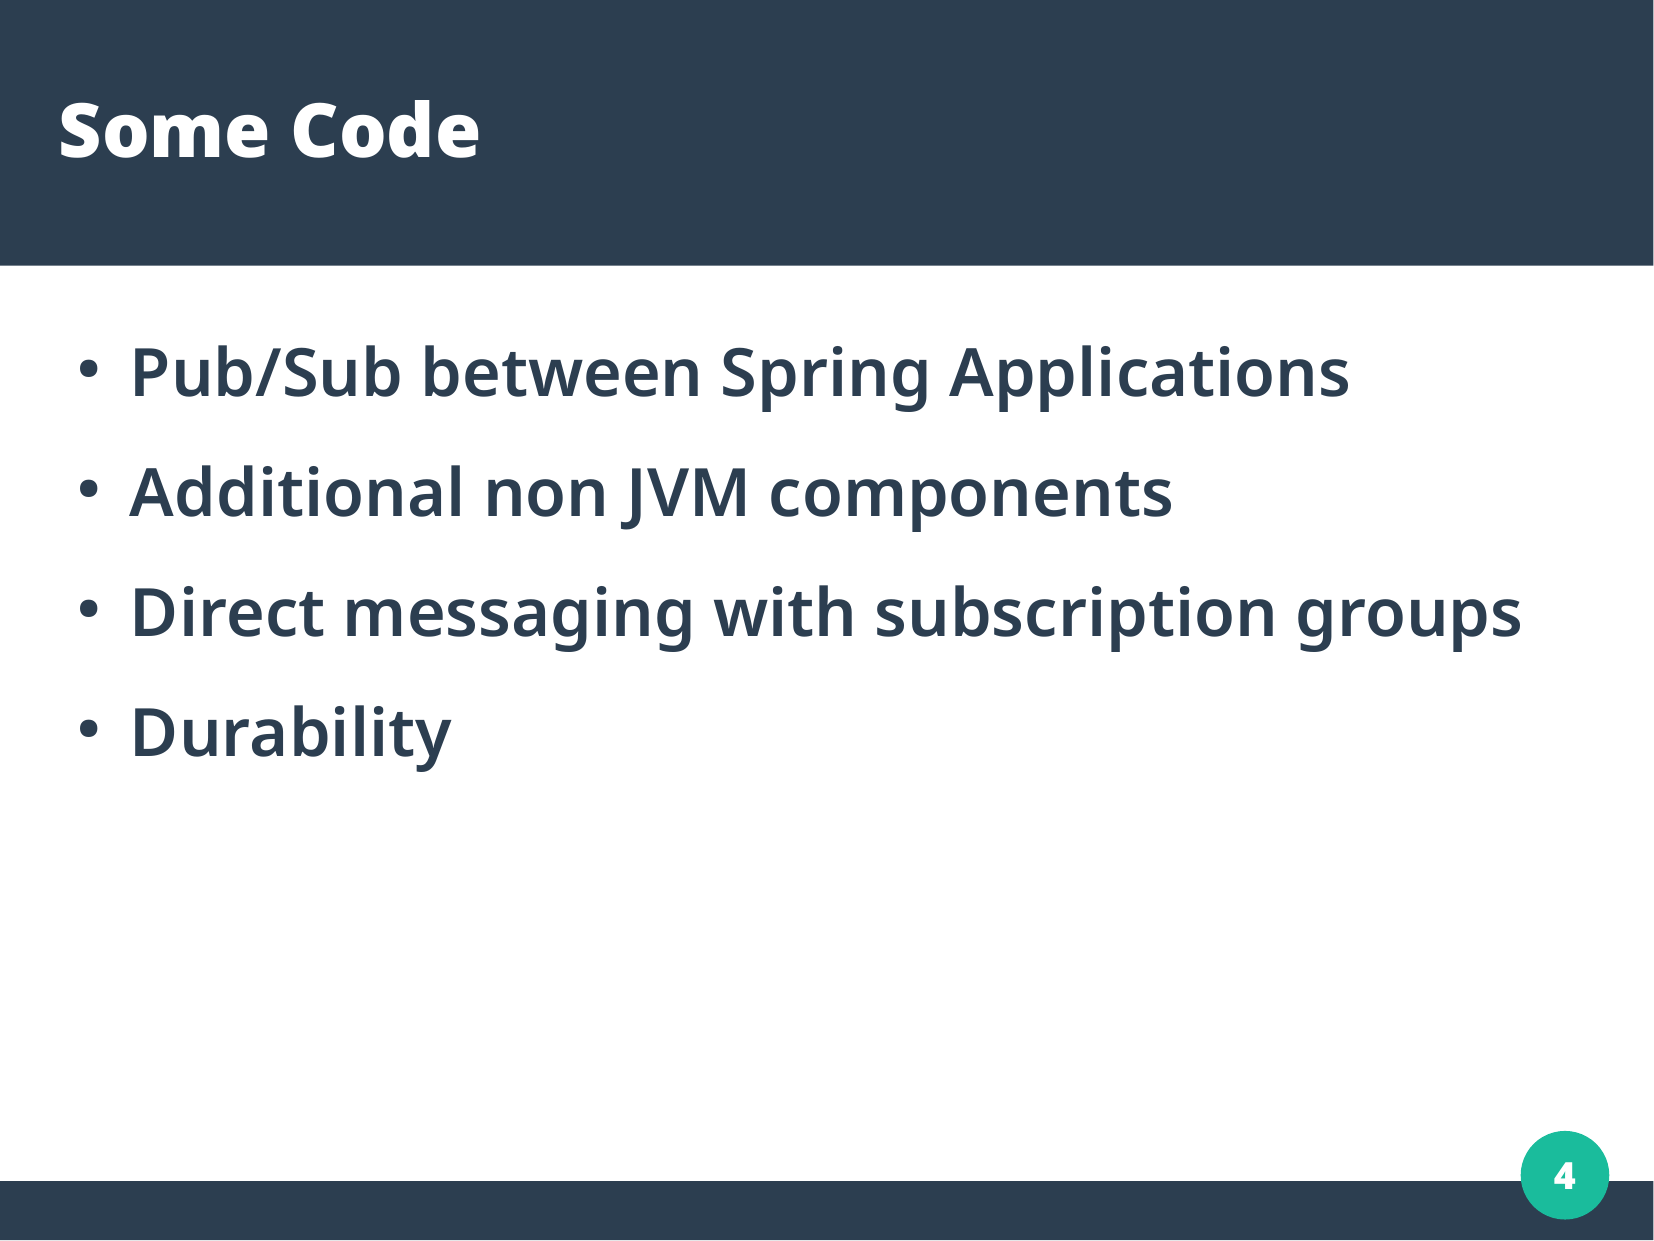

# Some Code
Pub/Sub between Spring Applications
Additional non JVM components
Direct messaging with subscription groups
Durability
4